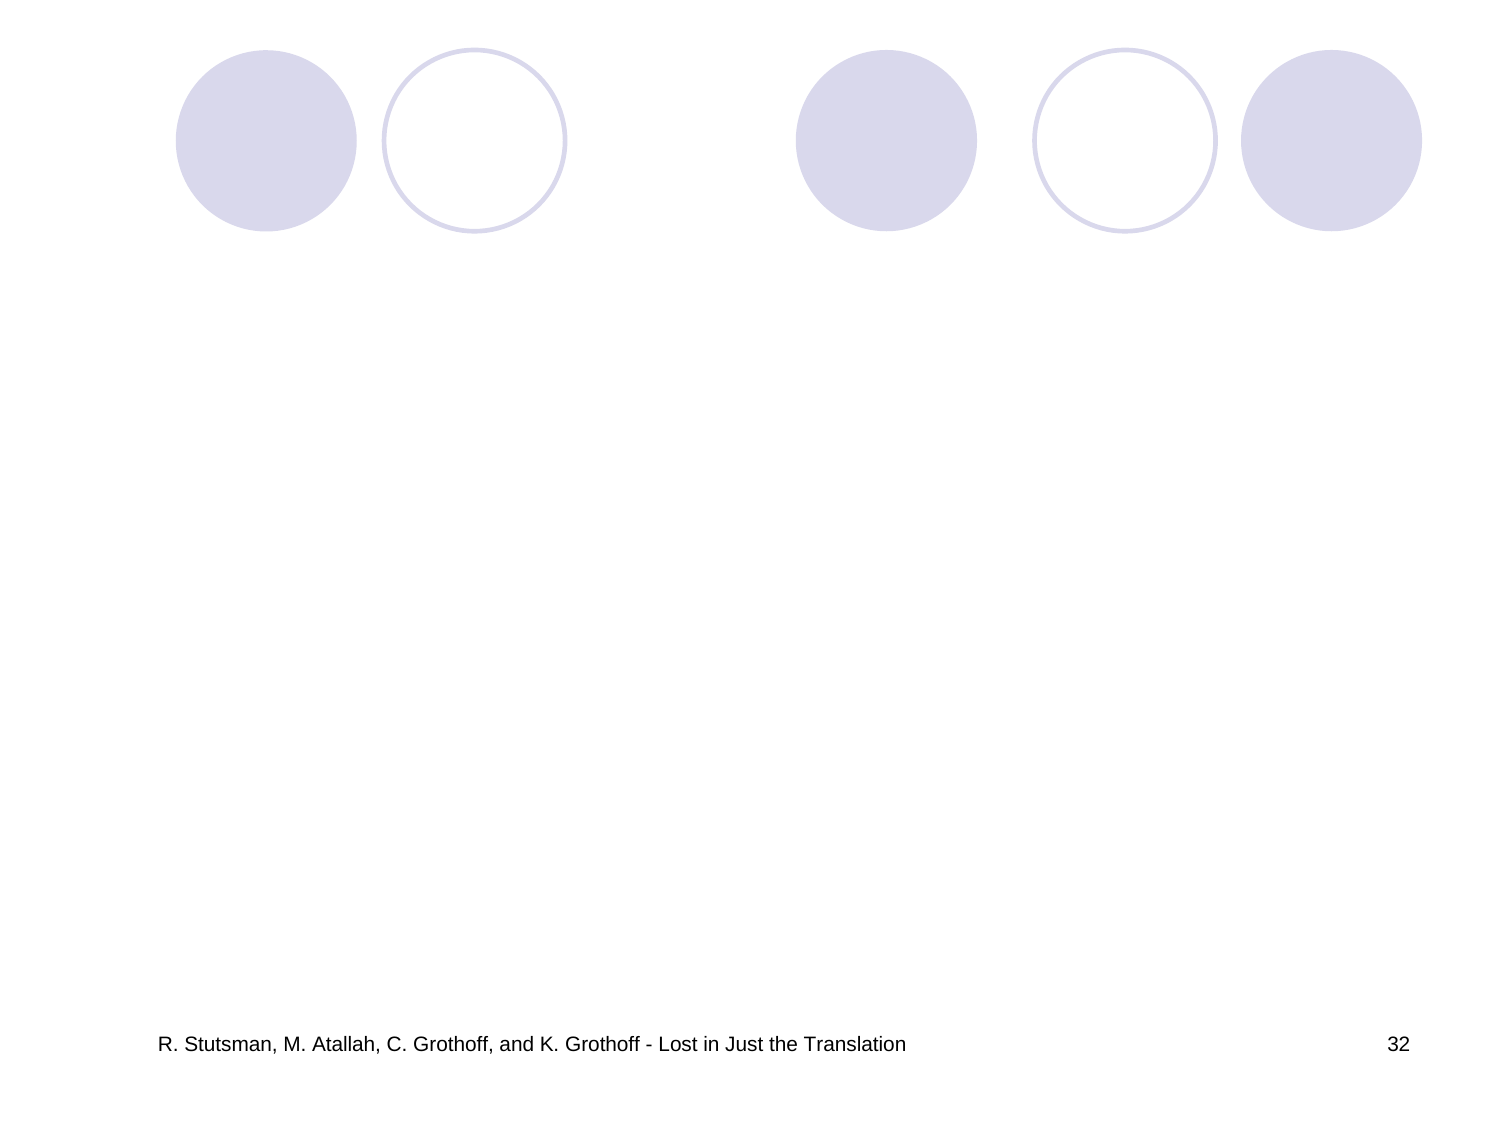

R. Stutsman, M. Atallah, C. Grothoff, and K. Grothoff - Lost in Just the Translation
32